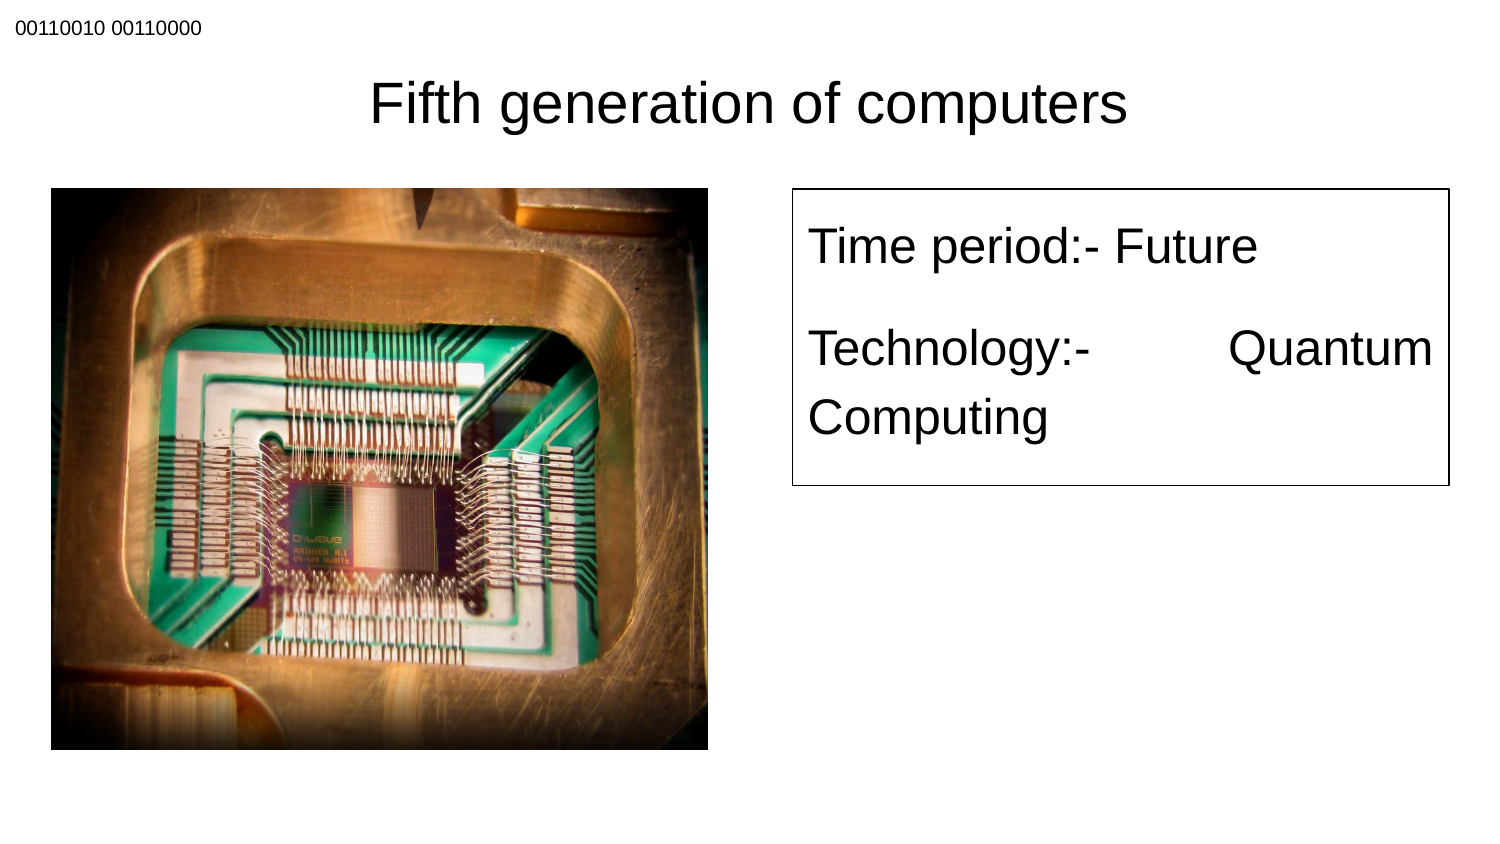

00110010 00110000
# Fifth generation of computers
Time period:- Future
Technology:- Quantum Computing